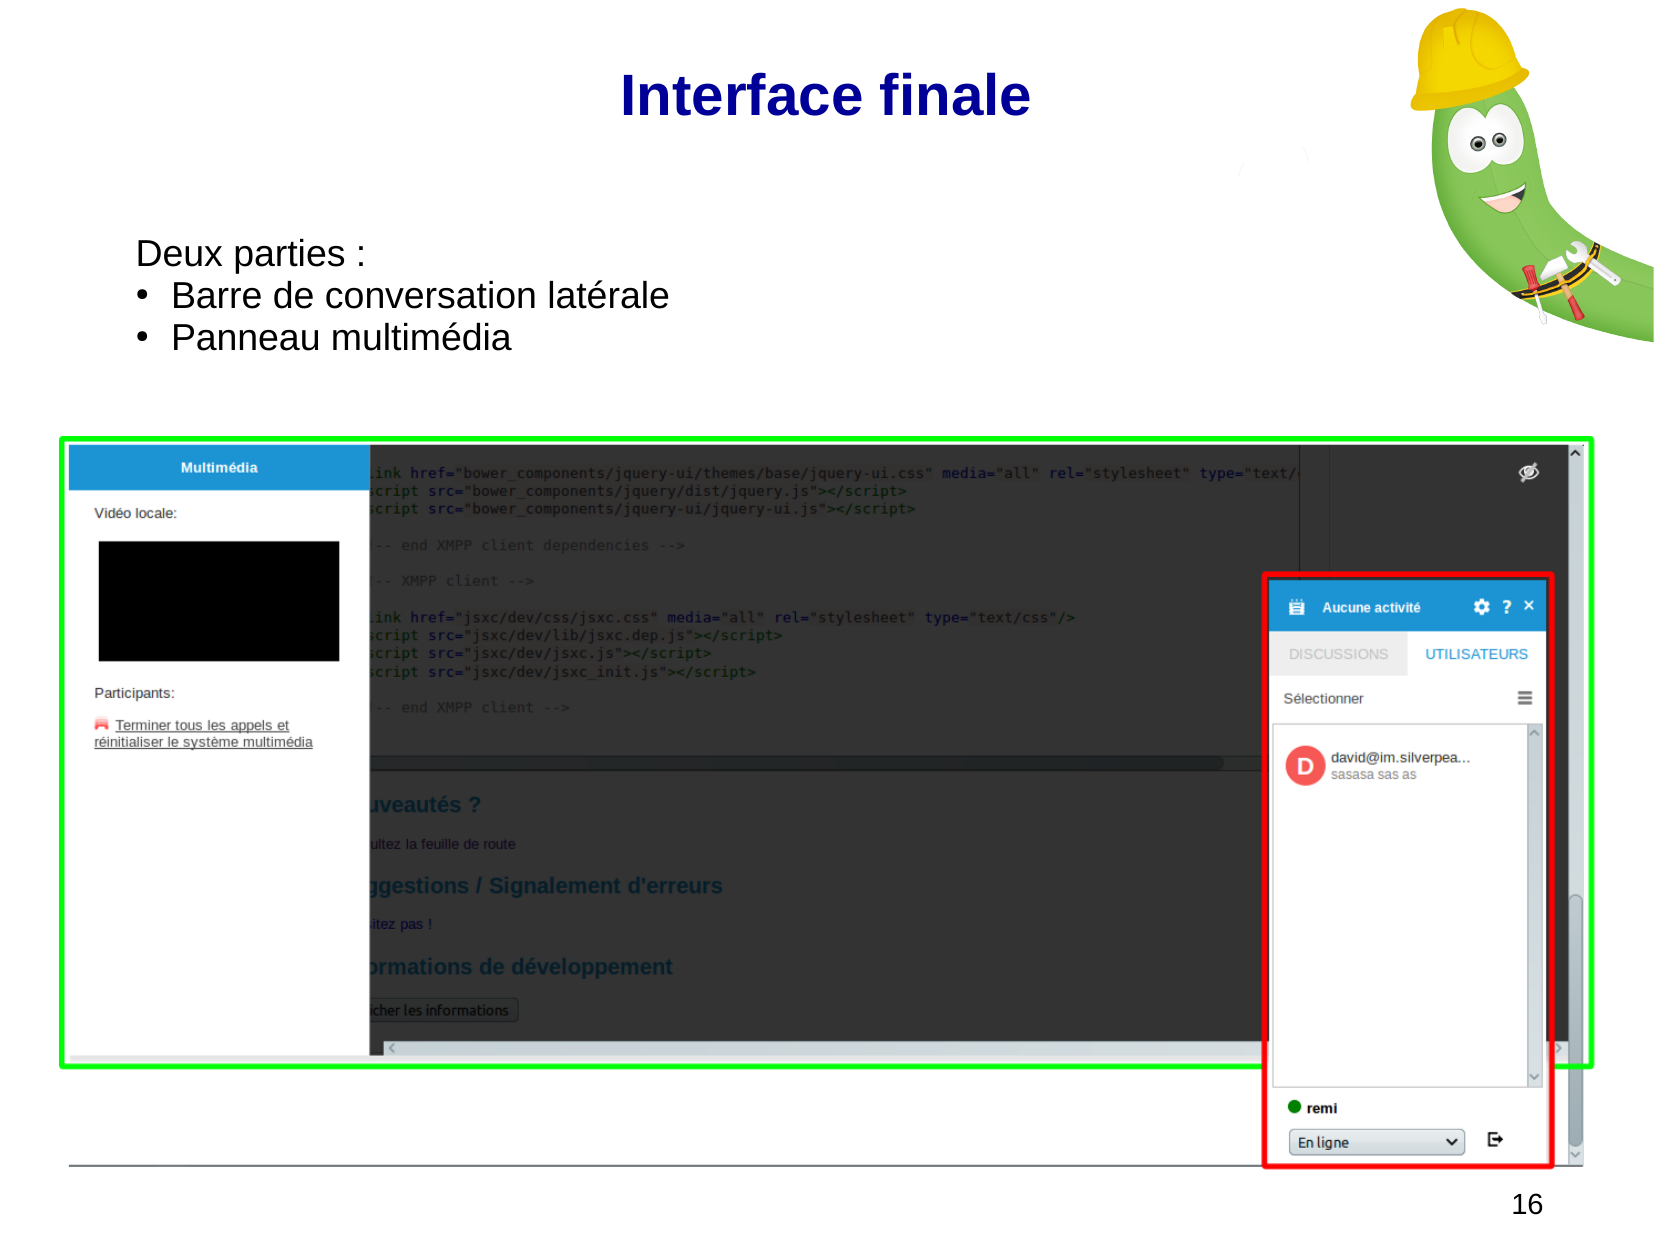

# Interface finale
Deux parties :
Barre de conversation latérale
Panneau multimédia